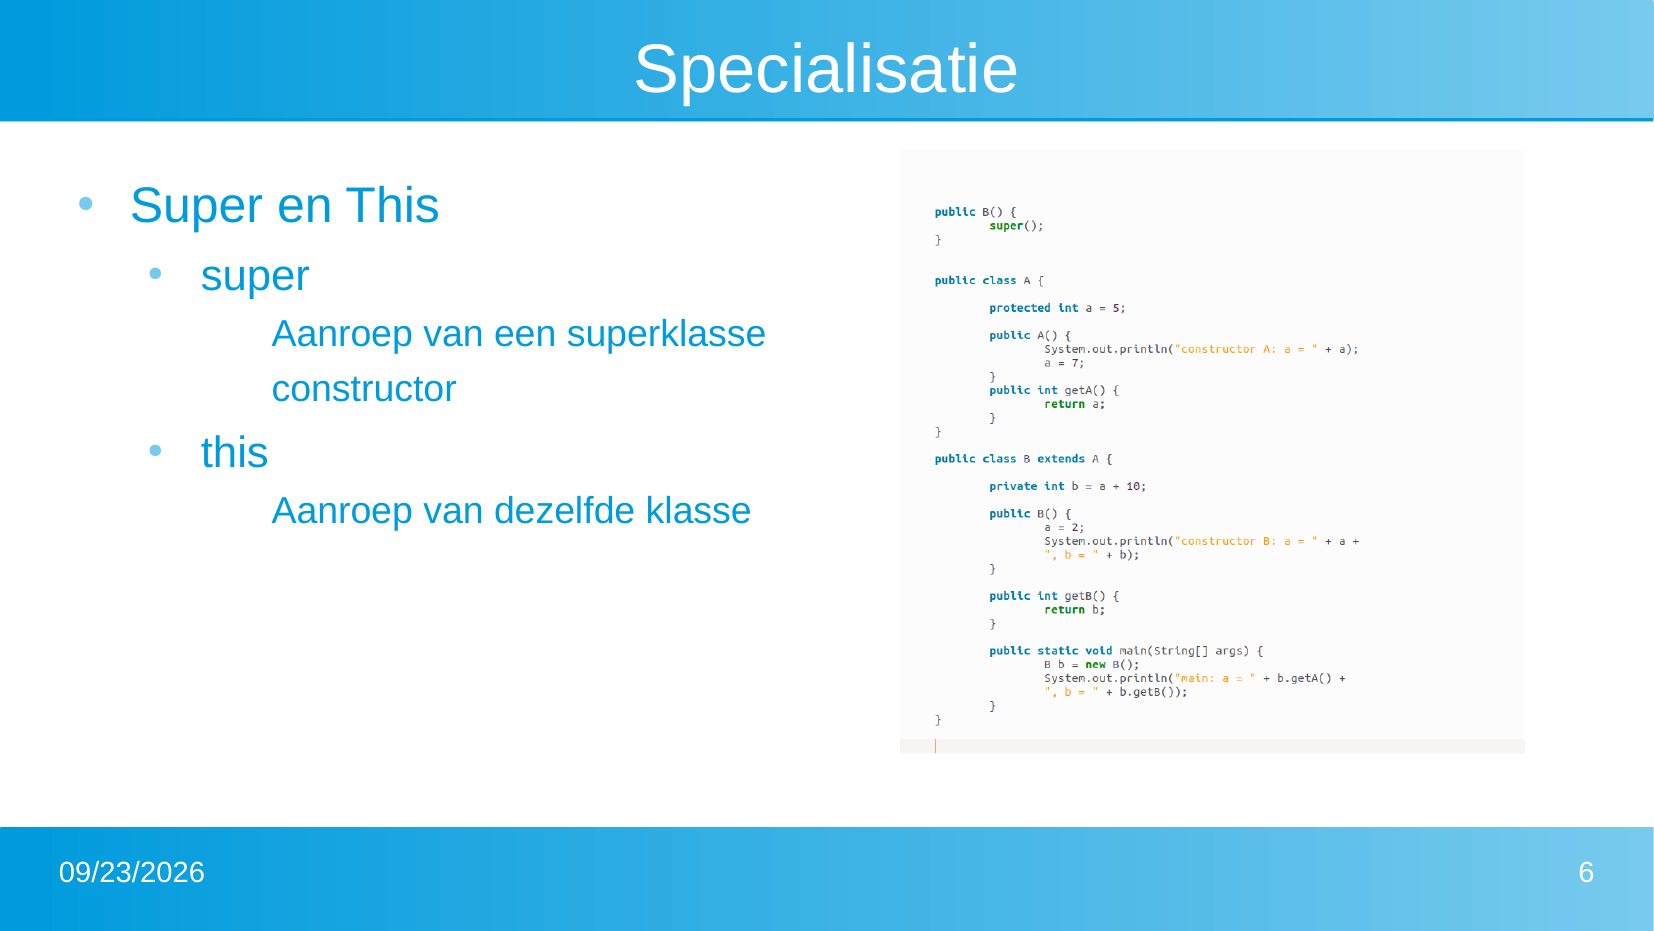

# Specialisatie
Super en This
super
Aanroep van een superklasse
constructor
this
Aanroep van dezelfde klasse
6